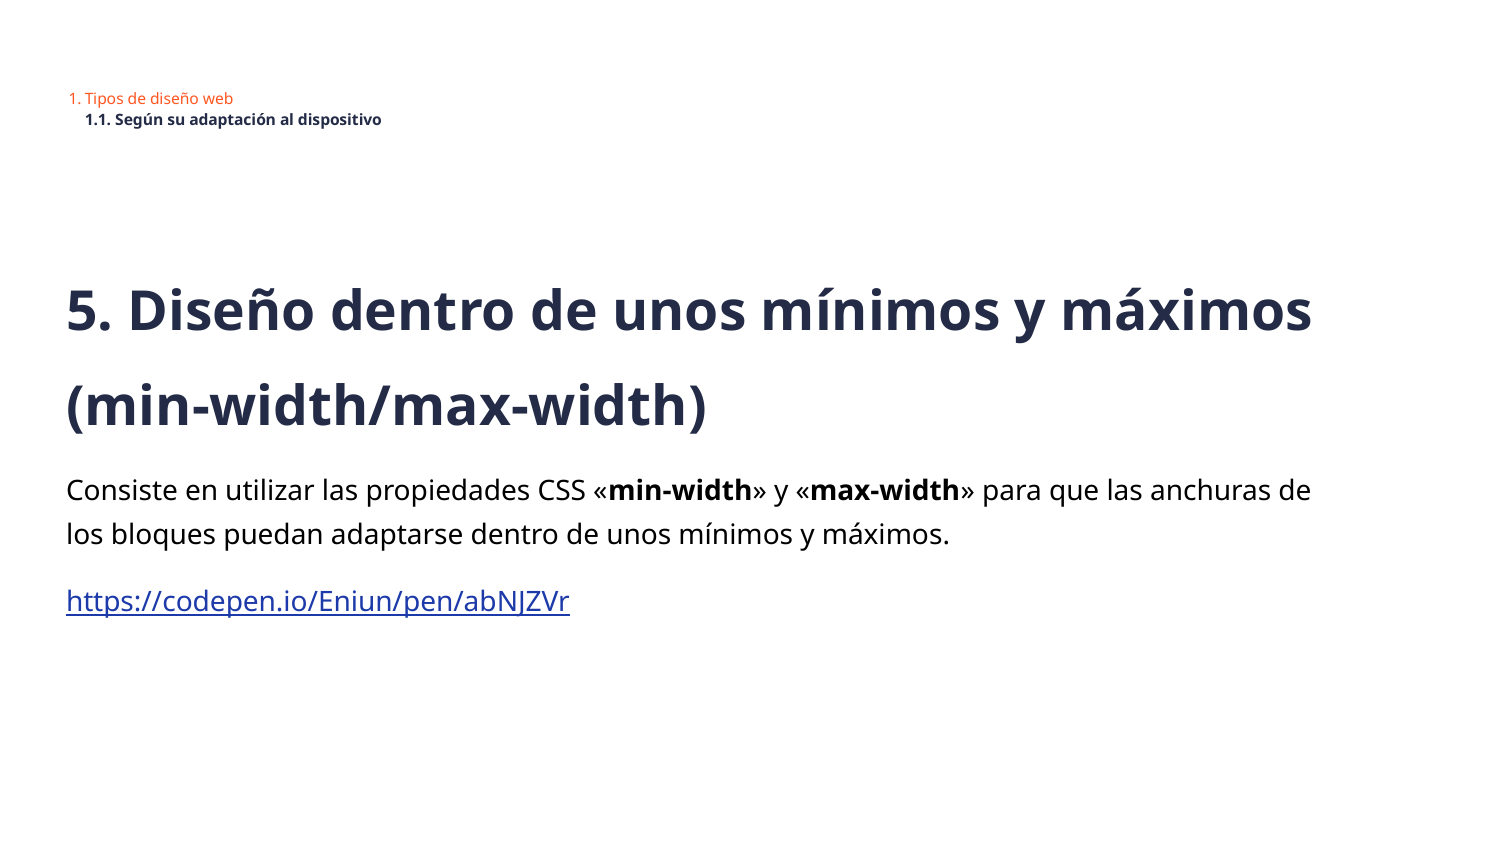

# Tipos de diseño web 1.1. Según su adaptación al dispositivo
5. Diseño dentro de unos mínimos y máximos (min-width/max-width)
Consiste en utilizar las propiedades CSS «min-width» y «max-width» para que las anchuras de los bloques puedan adaptarse dentro de unos mínimos y máximos.
https://codepen.io/Eniun/pen/abNJZVr